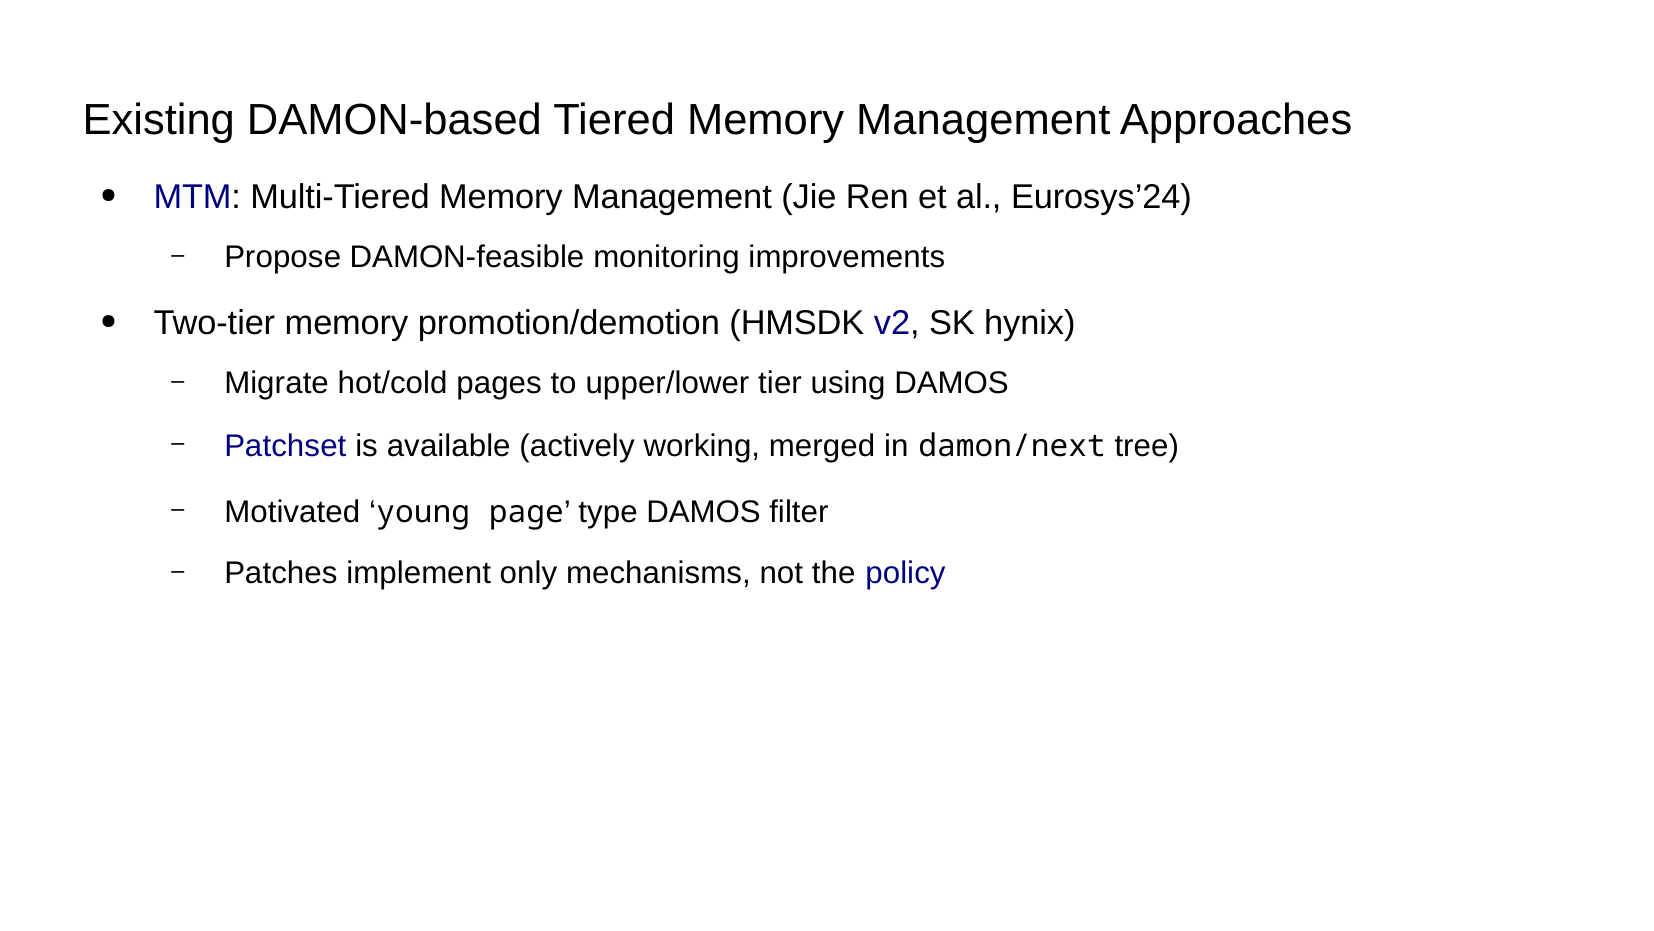

# Existing DAMON-based Tiered Memory Management Approaches
MTM: Multi-Tiered Memory Management (Jie Ren et al., Eurosys’24)
Propose DAMON-feasible monitoring improvements
Two-tier memory promotion/demotion (HMSDK v2, SK hynix)
Migrate hot/cold pages to upper/lower tier using DAMOS
Patchset is available (actively working, merged in damon/next tree)
Motivated ‘young page’ type DAMOS filter
Patches implement only mechanisms, not the policy